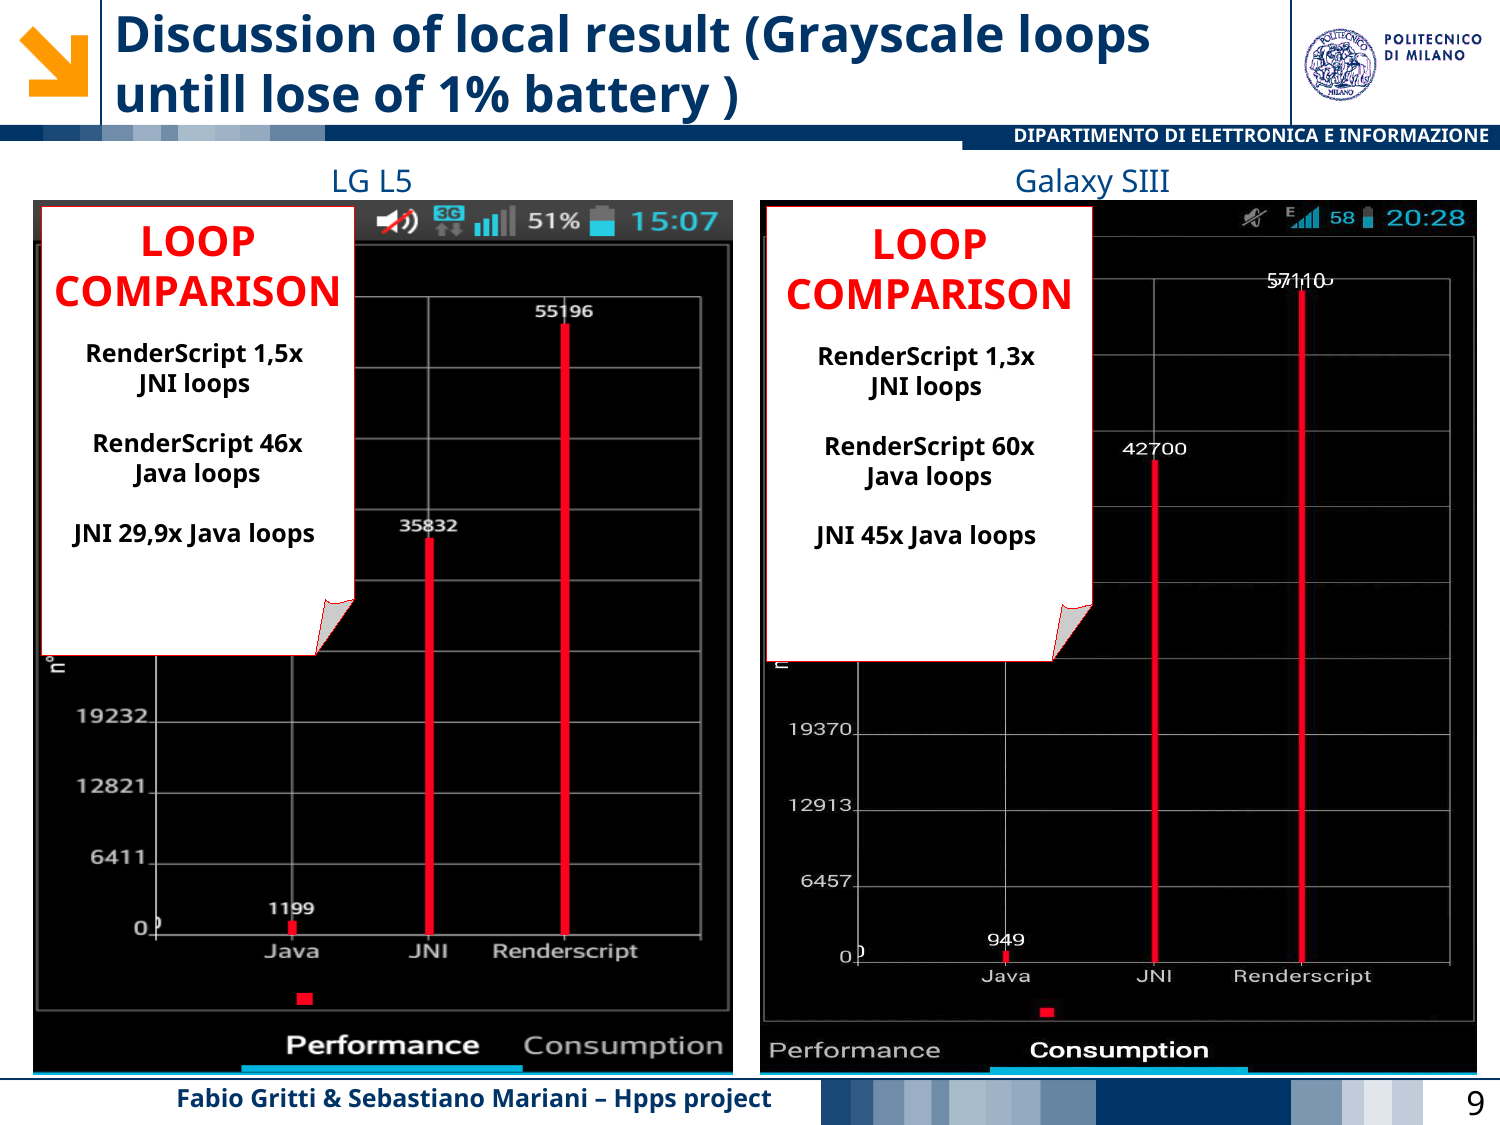

# Discussion of local result (Grayscale loops untill lose of 1% battery )
LG L5
Galaxy SIII
 LOOP
COMPARISON
RenderScript 1,5x
JNI loops
RenderScript 46x
Java loops
JNI 29,9x Java loops
 LOOP
COMPARISON
RenderScript 1,3x
JNI loops
RenderScript 60x
Java loops
JNI 45x Java loops
57110
Fabio Gritti & Sebastiano Mariani – Hpps project